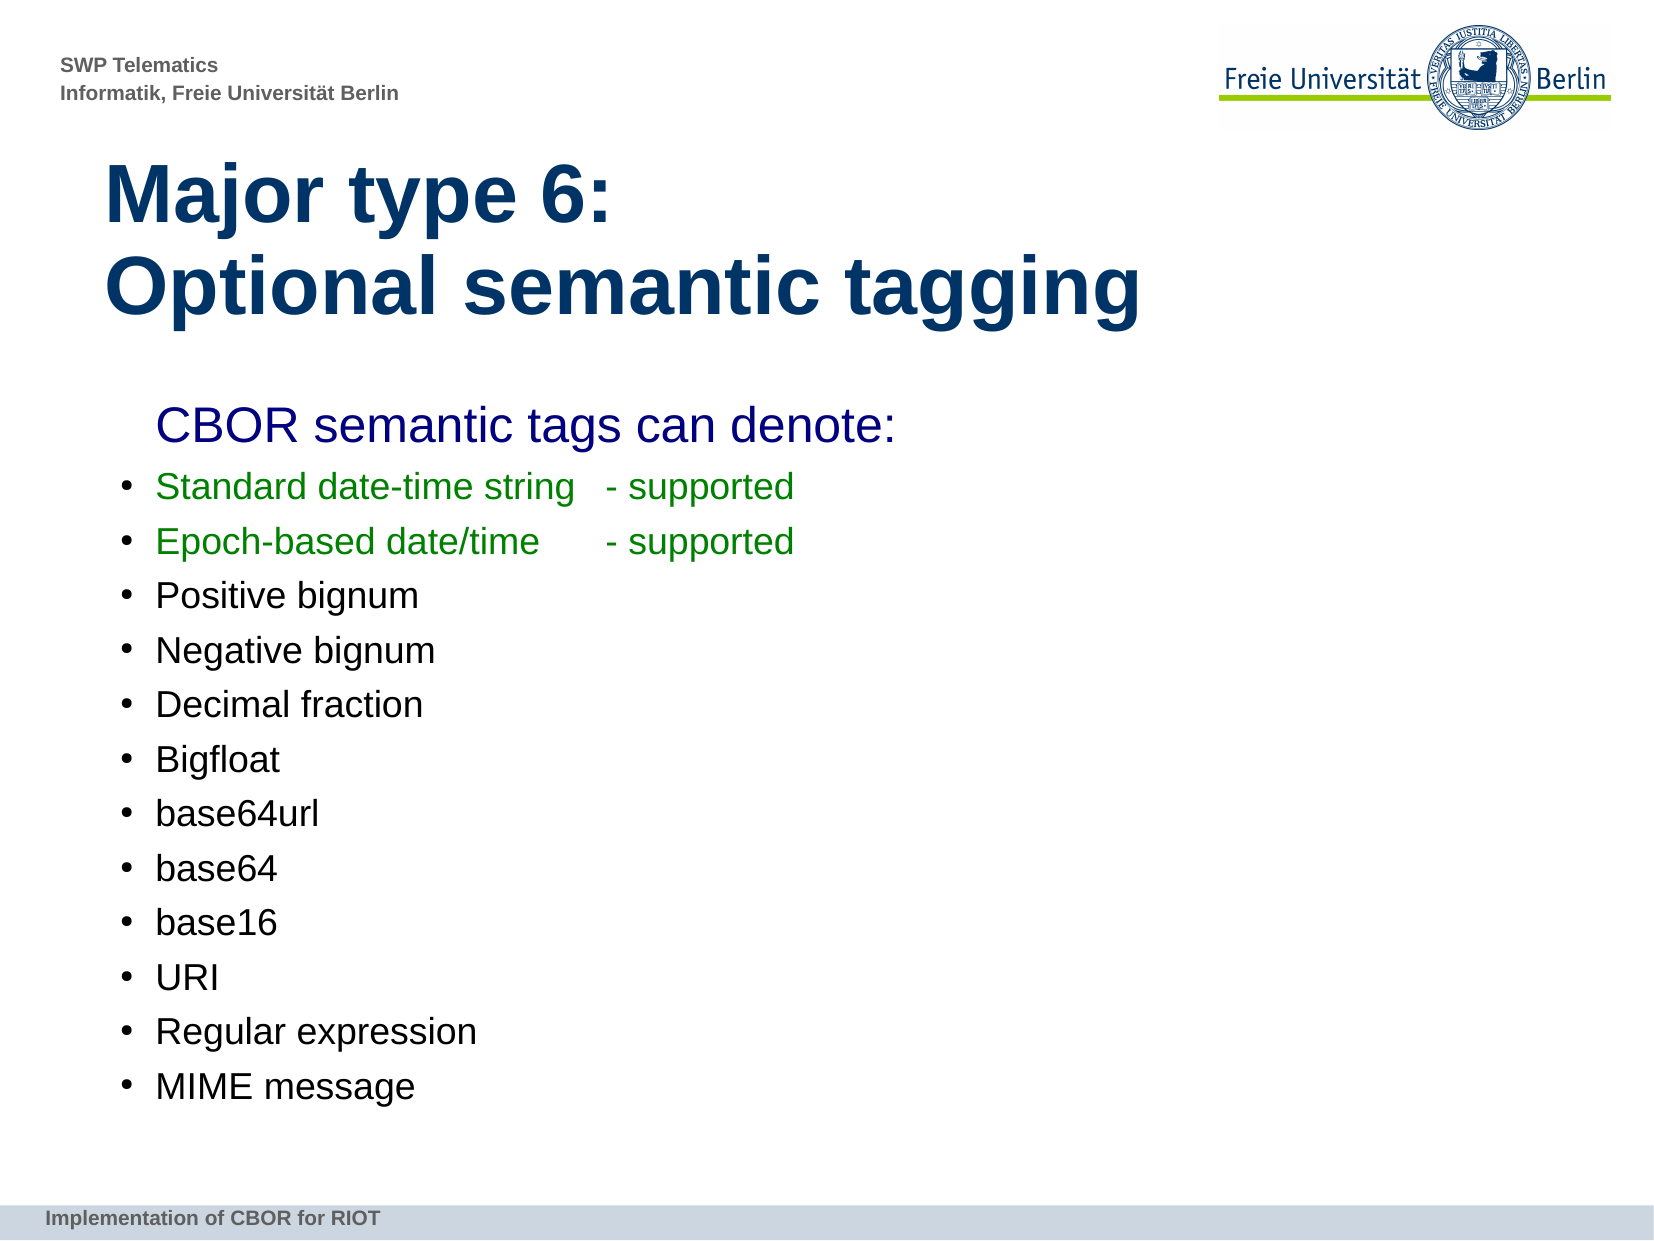

# Major type 6: Optional semantic tagging
CBOR semantic tags can denote:
Standard date-time string	- supported
Epoch-based date/time	- supported
Positive bignum
Negative bignum
Decimal fraction
Bigfloat
base64url
base64
base16
URI
Regular expression
MIME message